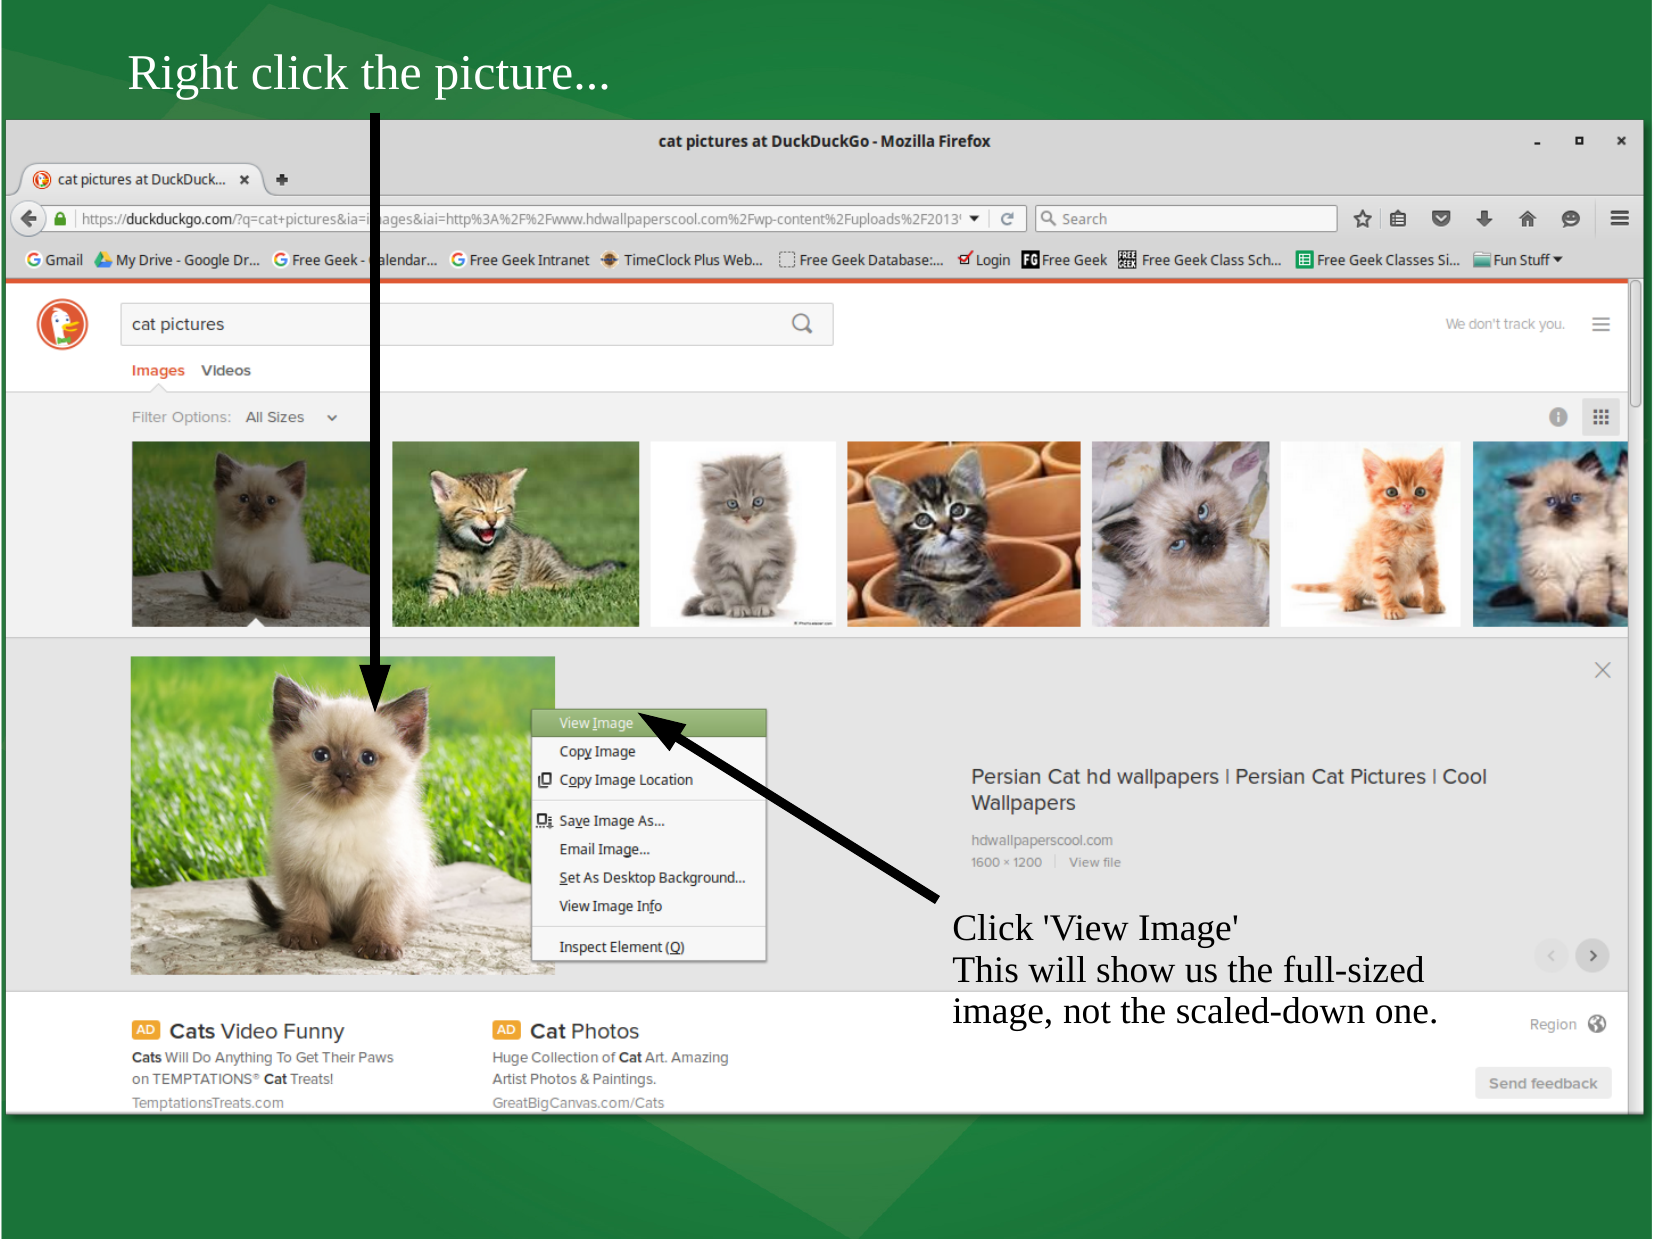

Right click the picture...
Click 'View Image'
This will show us the full-sized
image, not the scaled-down one.